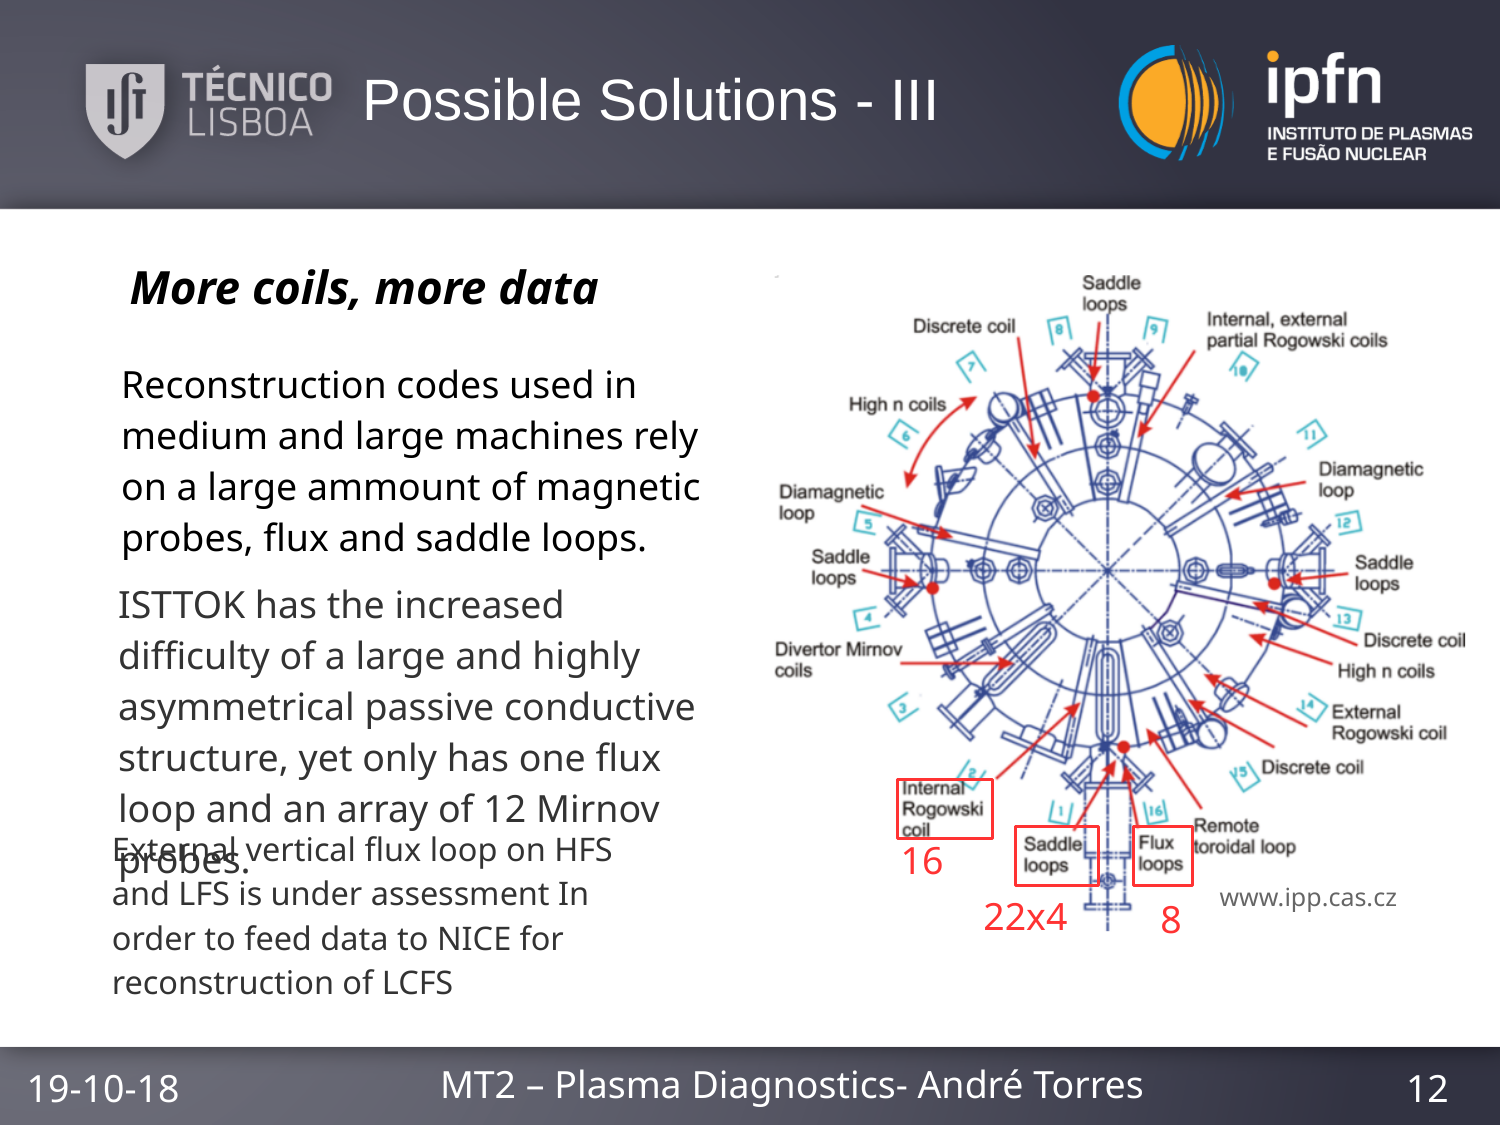

# Possible Solutions - III
More coils, more data
Reconstruction codes used in medium and large machines rely on a large ammount of magnetic probes, flux and saddle loops.
ISTTOK has the increased difficulty of a large and highly asymmetrical passive conductive structure, yet only has one flux loop and an array of 12 Mirnov probes.
External vertical flux loop on HFS and LFS is under assessment In order to feed data to NICE for reconstruction of LCFS
16
www.ipp.cas.cz
22x4
8